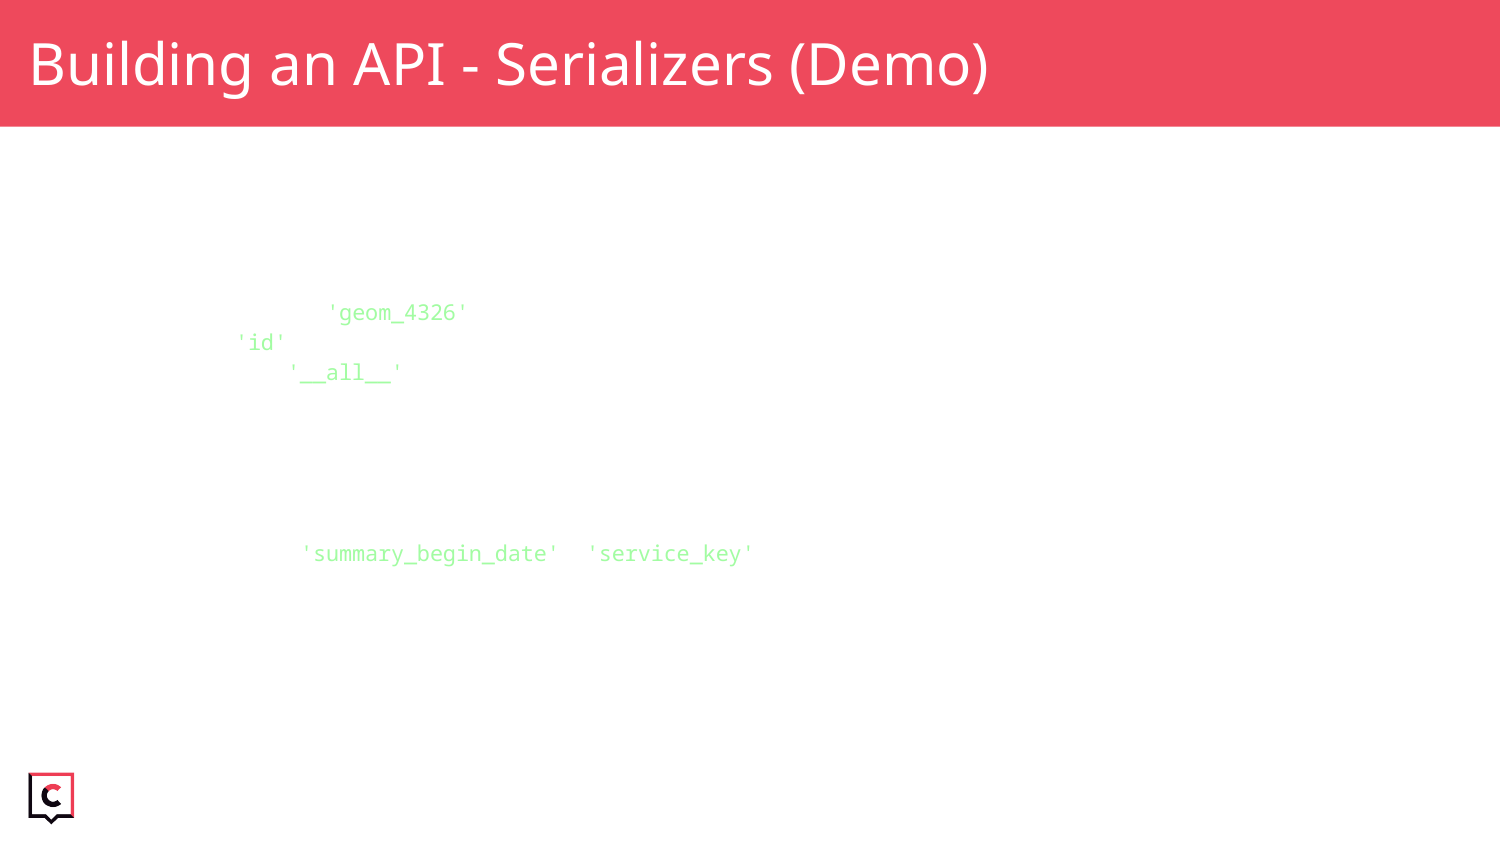

# Building an API - Serializers (Demo)
class PassengerCensusSerializer(serializers.GeoFeatureModelSerializer):
 class Meta:
 model = PassengerCensus
 geo_field = 'geom_4326'
 id = 'id'
 fields = '__all__'
class PassengerCensusInfoSerializer(serializers.ModelSerializer):
 class Meta:
 model = PassengerCensus
 fields = ['summary_begin_date', 'service_key']
 total_routes = IntegerField()